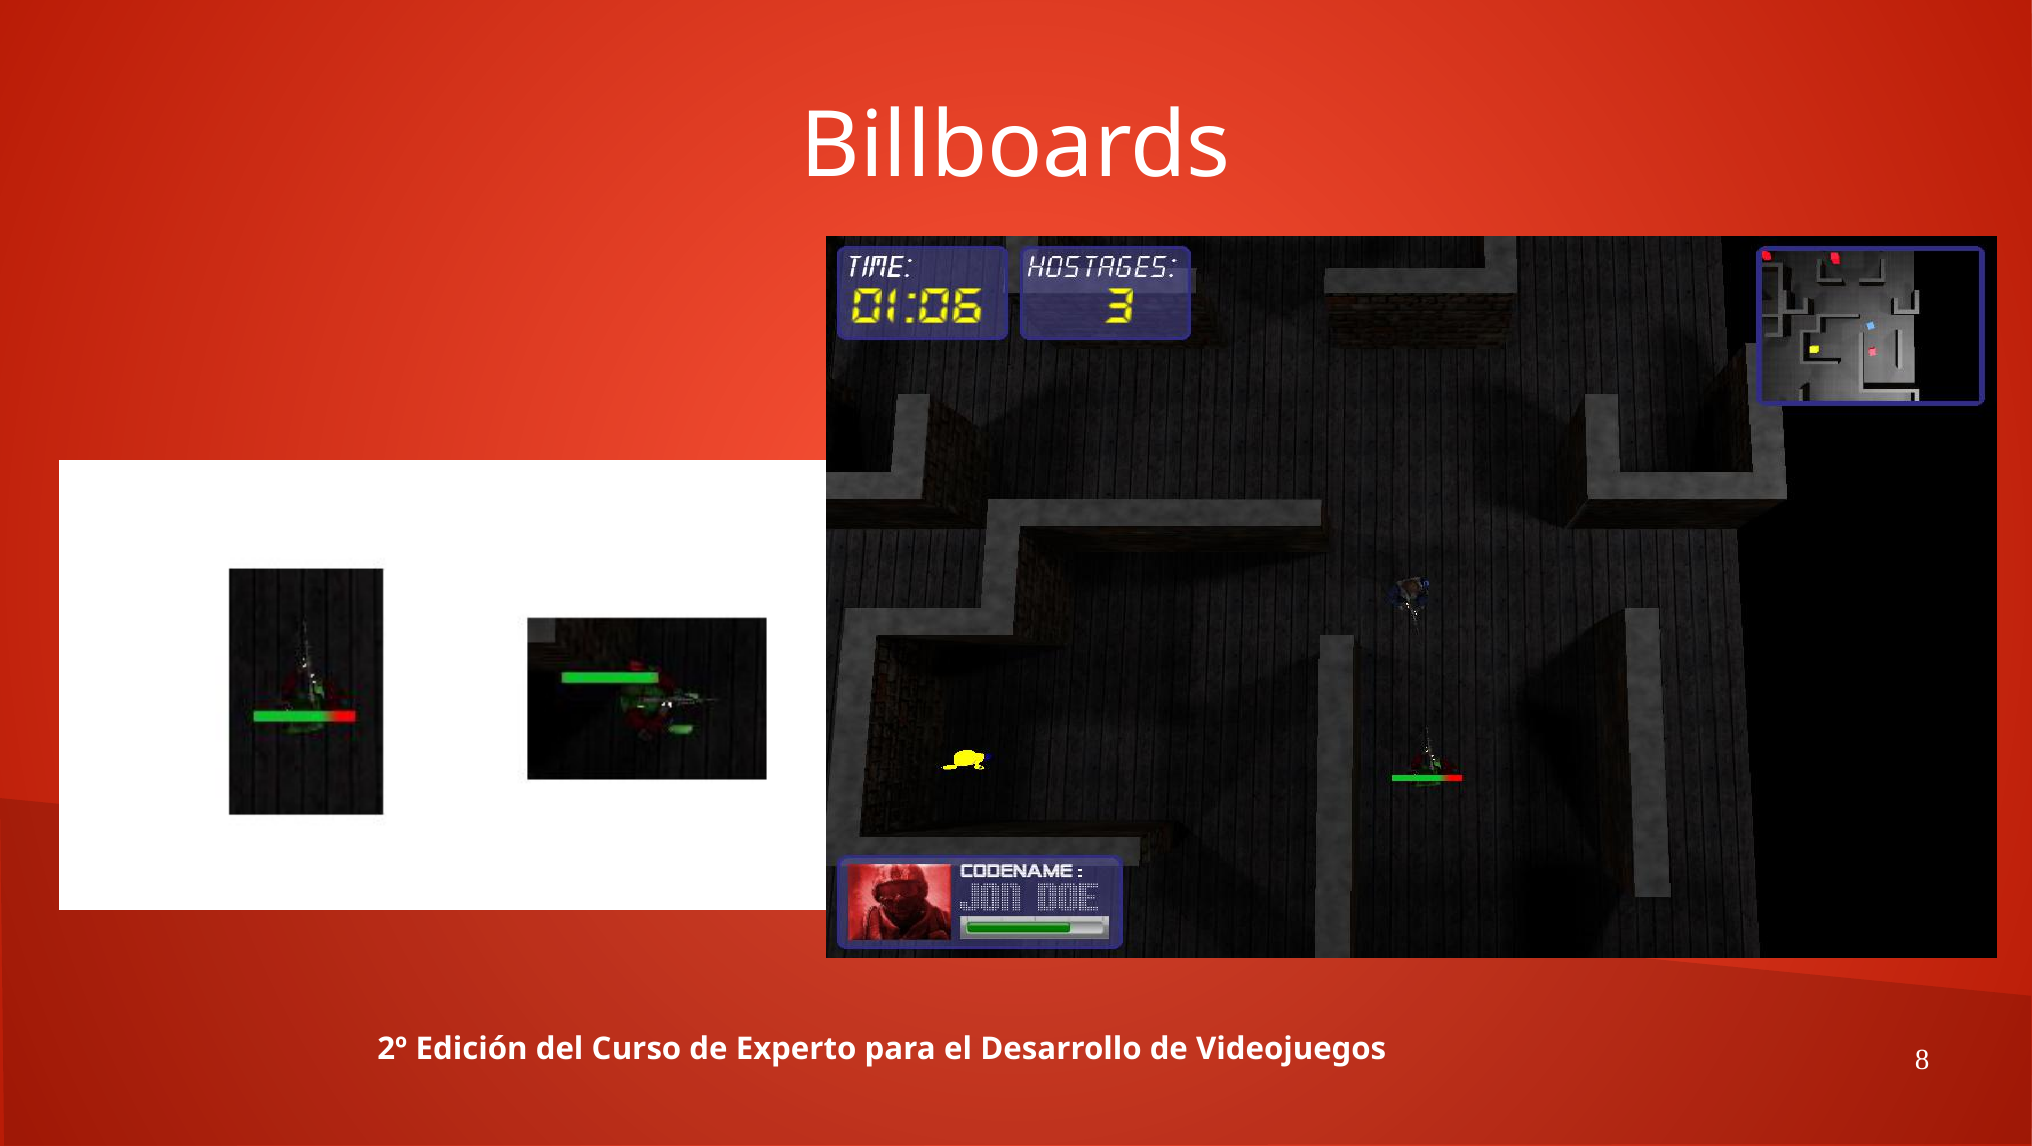

# Billboards
2º Edición del Curso de Experto para el Desarrollo de Videojuegos
8